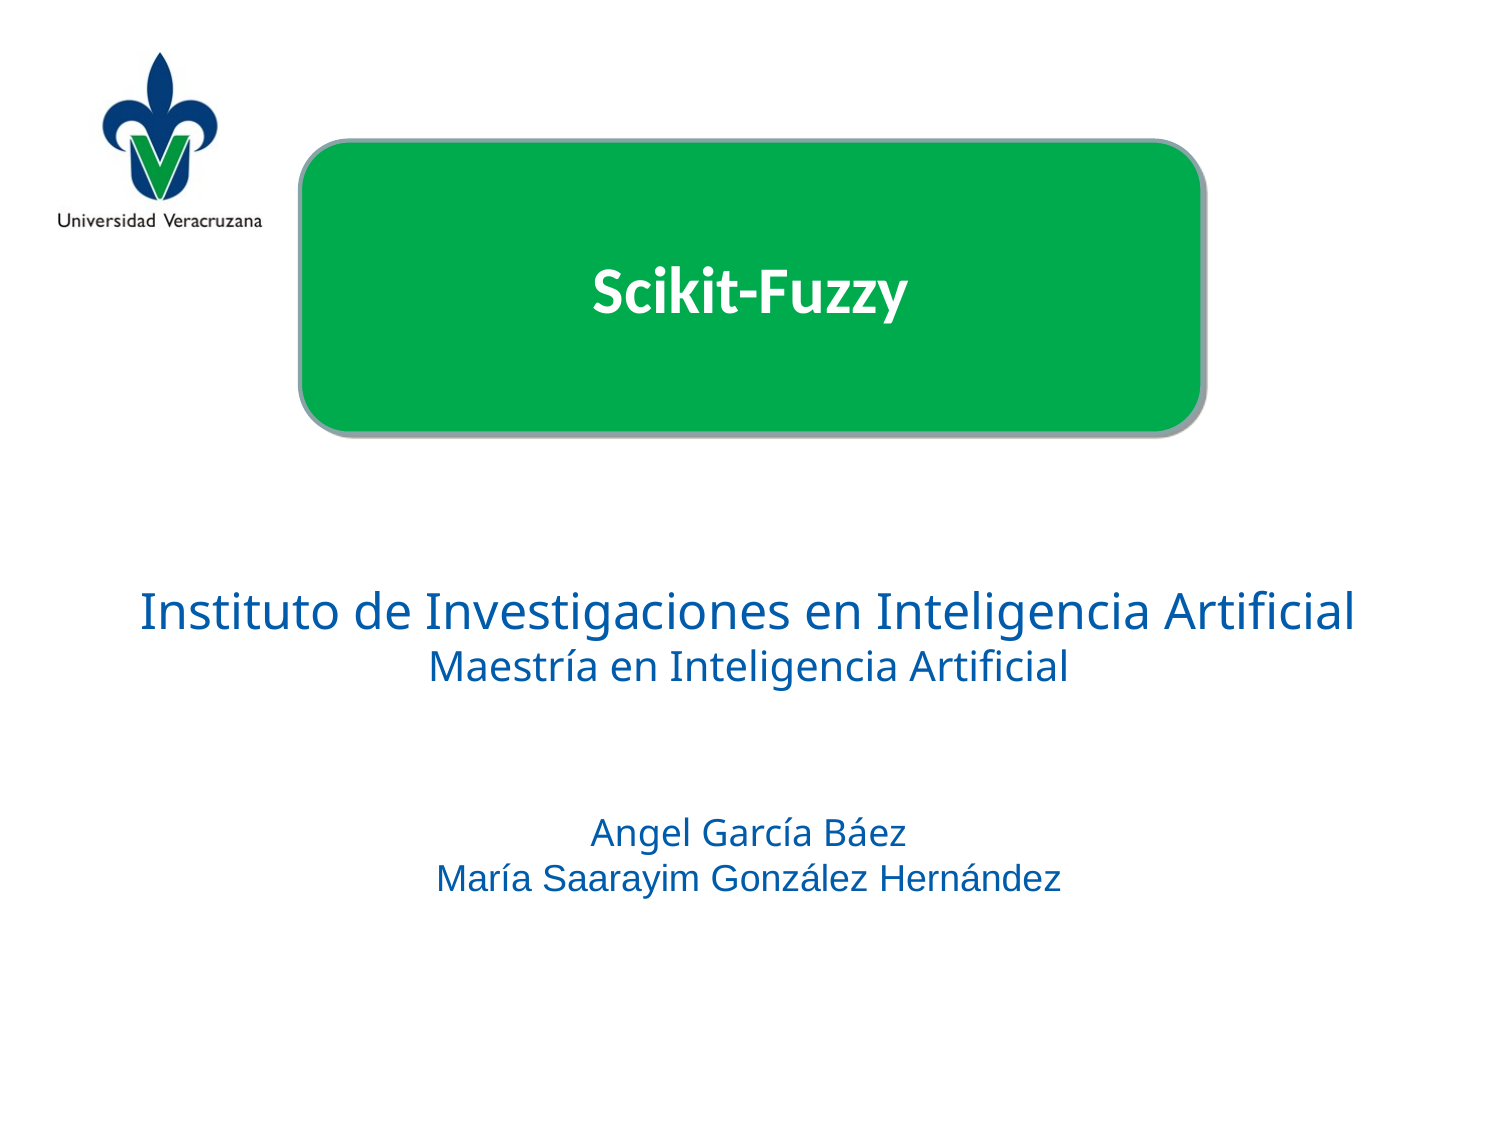

Scikit-Fuzzy
Instituto de Investigaciones en Inteligencia Artificial
Maestría en Inteligencia Artificial
Angel García Báez
María Saarayim González Hernández